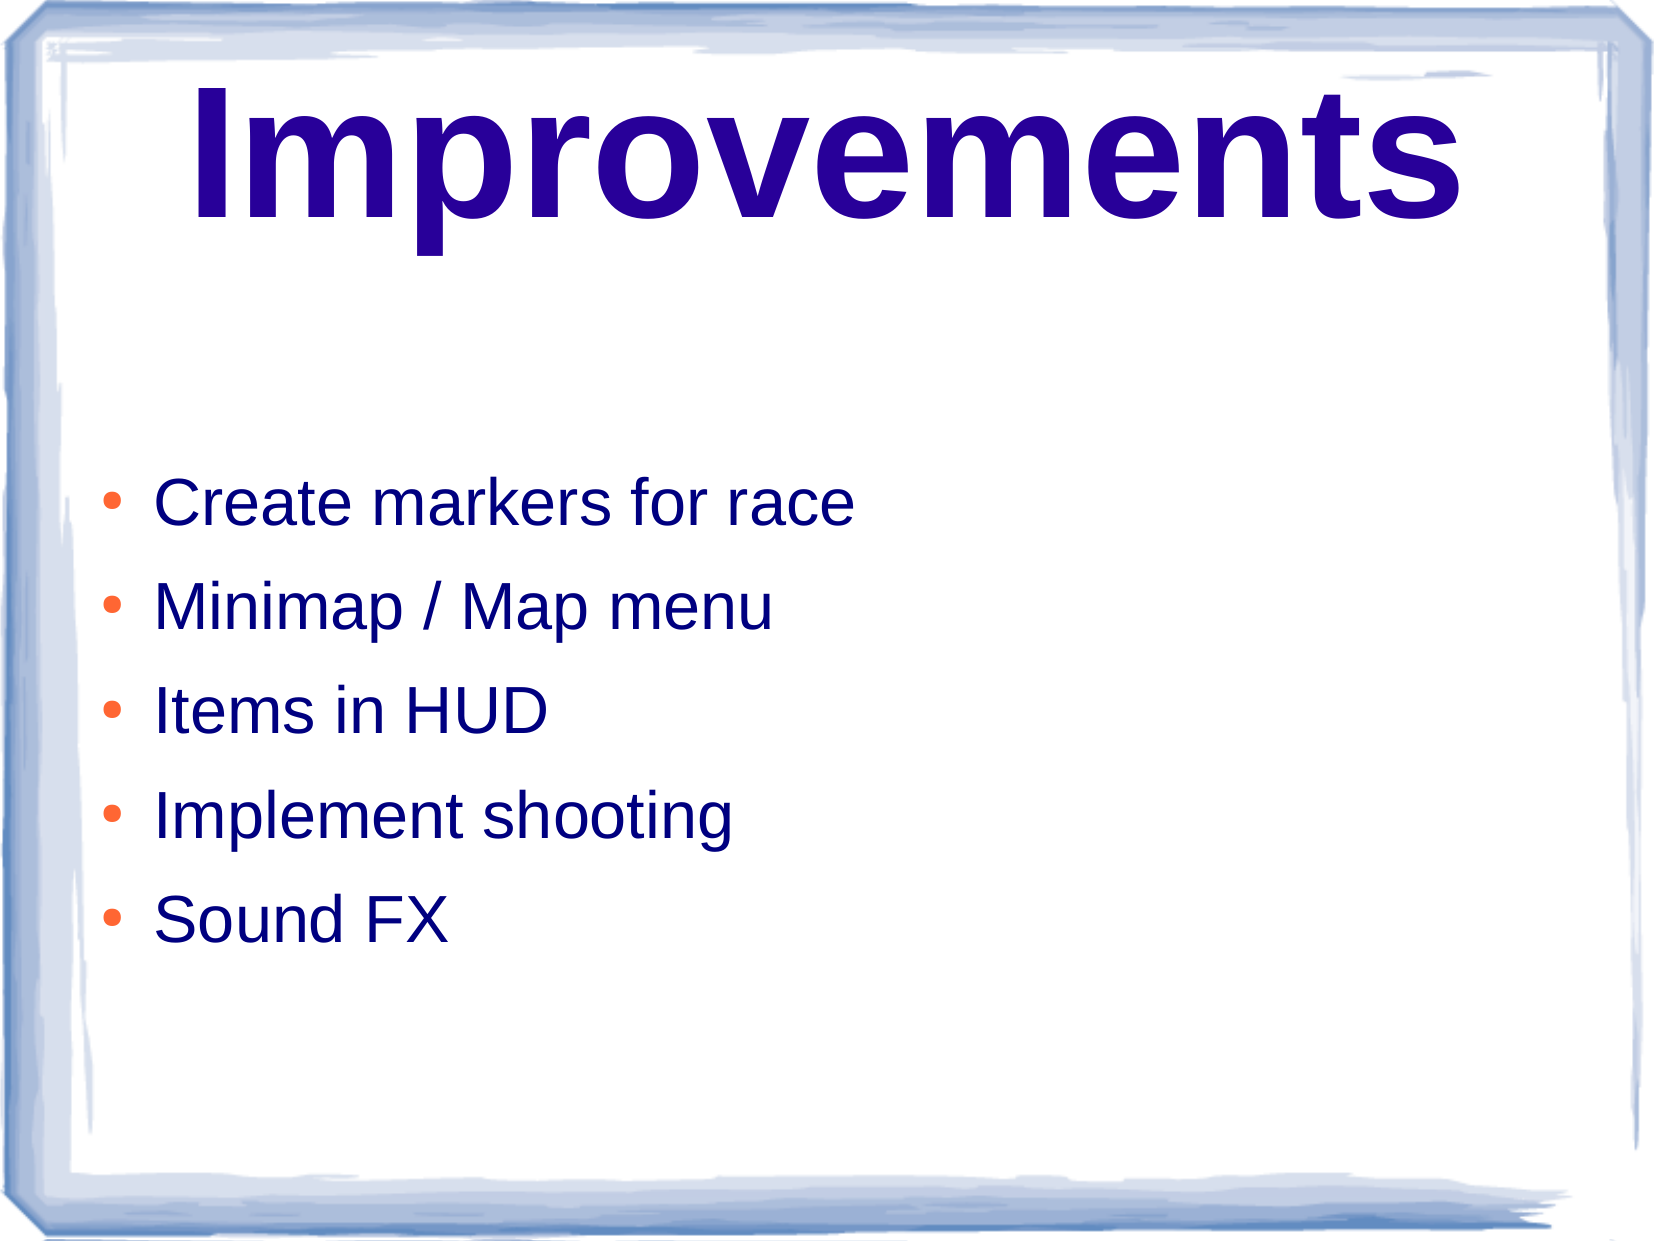

# Improvements
Create markers for race
Minimap / Map menu
Items in HUD
Implement shooting
Sound FX